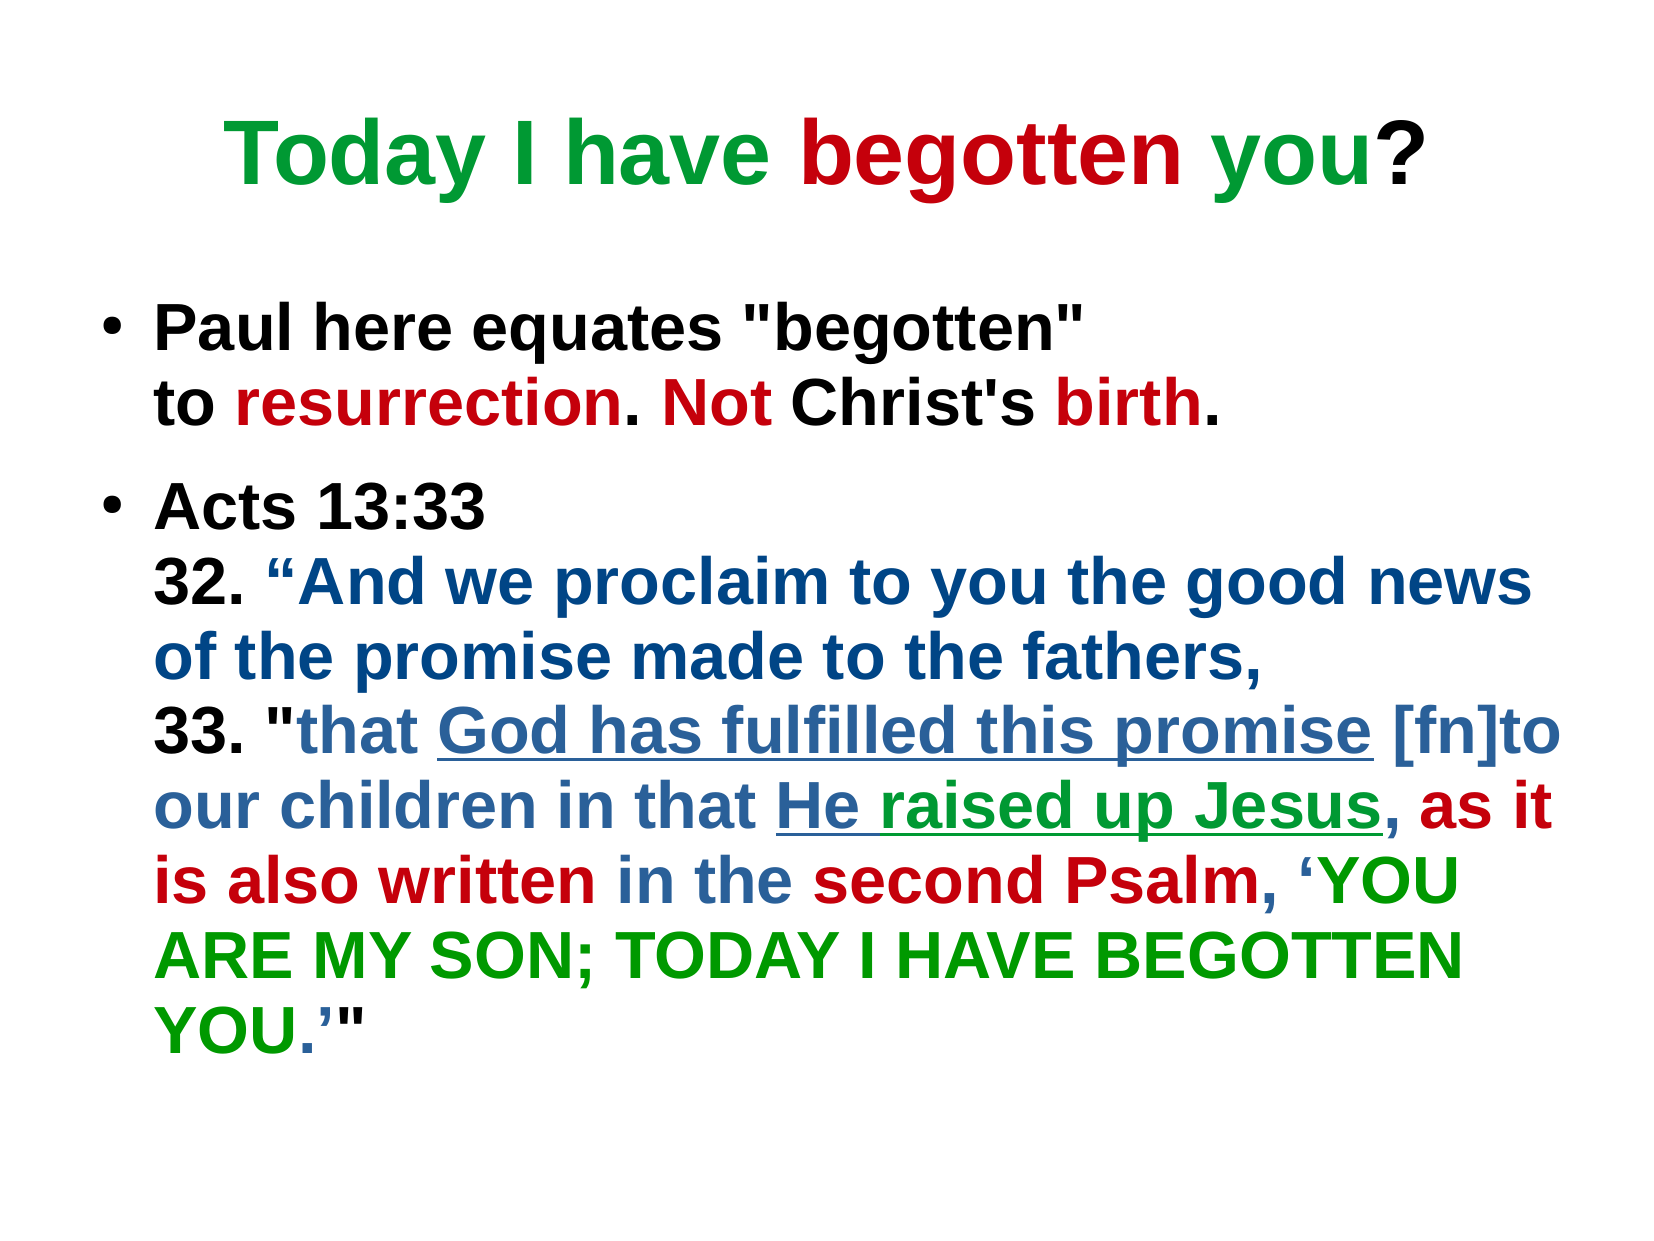

# Today I have begotten you?
Paul here equates "begotten"
to resurrection. Not Christ's birth.
Acts 13:33
32. “And we proclaim to you the good news of the promise made to the fathers,
33. "that God has fulfilled this promise [fn]to our children in that He raised up Jesus, as it is also written in the second Psalm, ‘YOU ARE MY SON; TODAY I HAVE BEGOTTEN YOU.’"